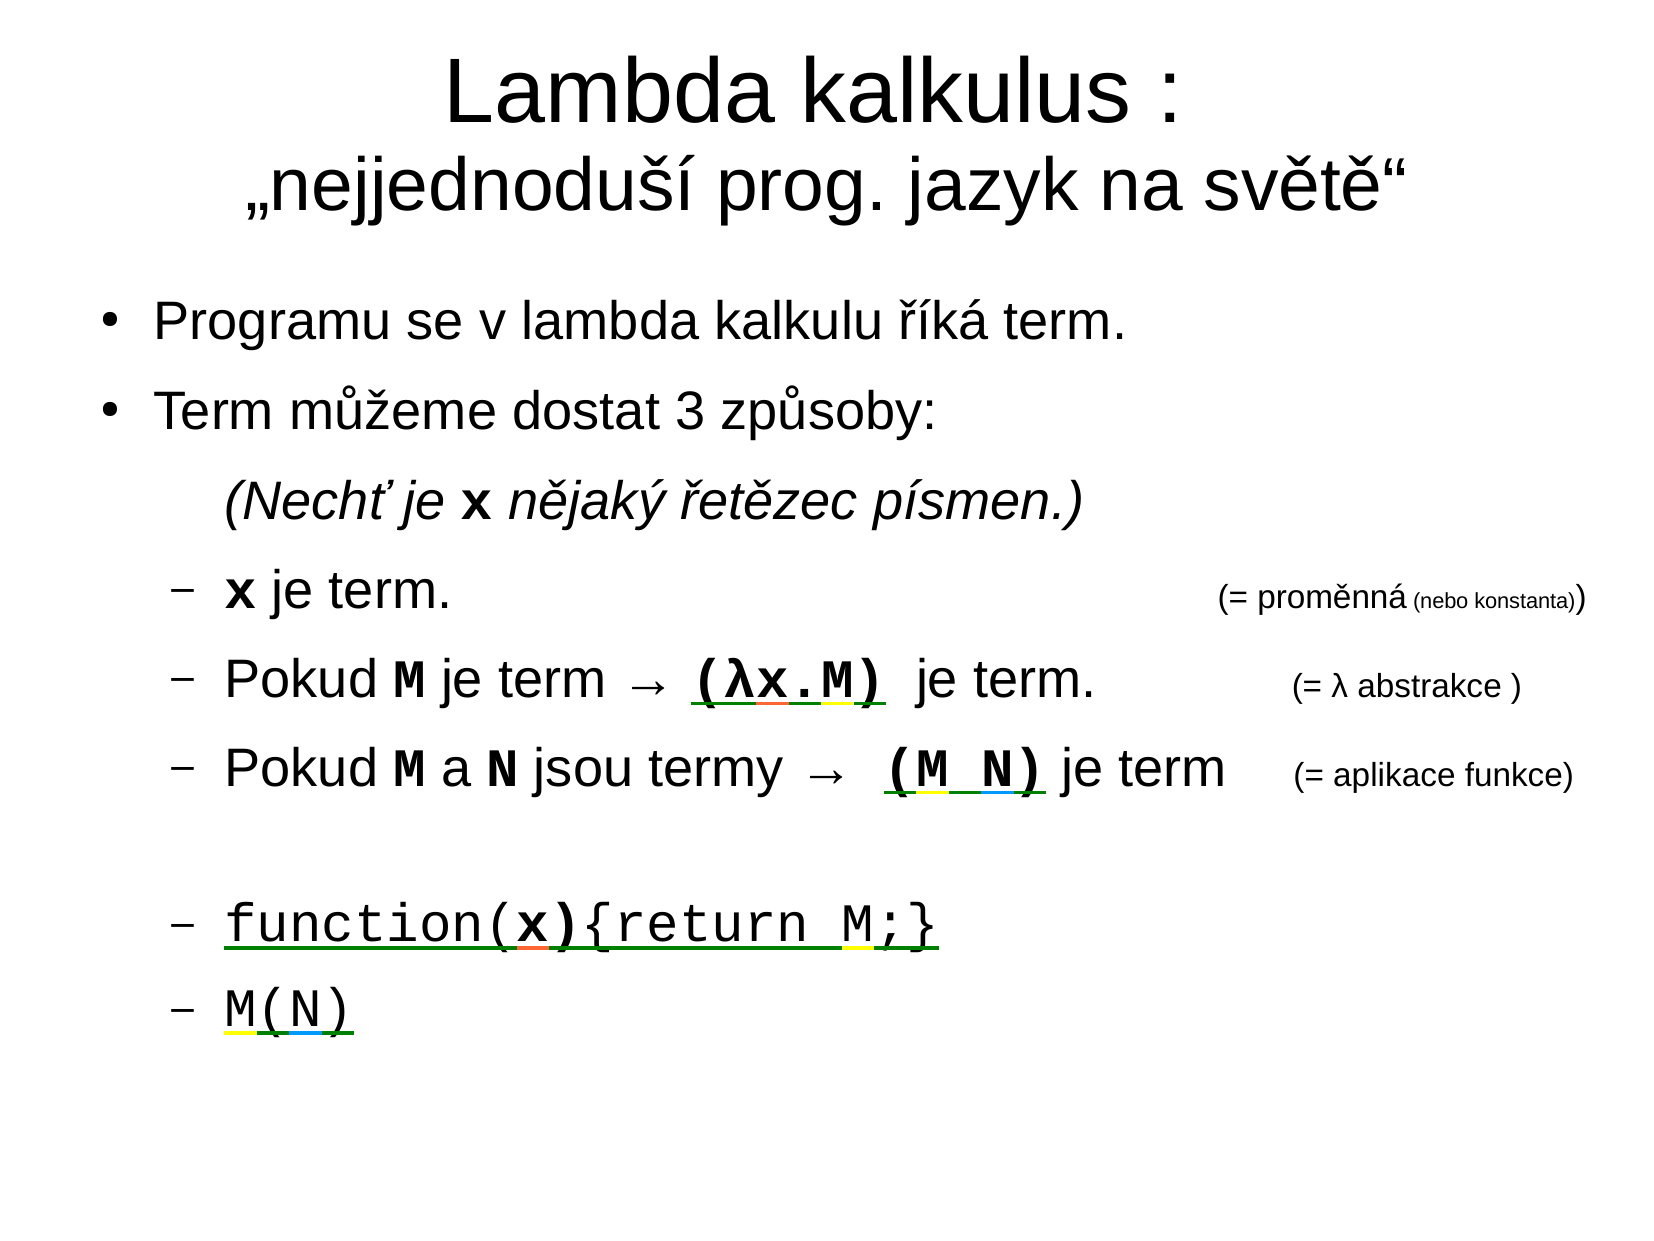

# Lambda kalkulus : „nejjednoduší prog. jazyk na světě“
Programu se v lambda kalkulu říká term.
Term můžeme dostat 3 způsoby:
(Nechť je x nějaký řetězec písmen.)
x je term. (= proměnná (nebo konstanta))
Pokud M je term → (λx.M) je term. (= λ abstrakce )
Pokud M a N jsou termy → (M N) je term (= aplikace funkce)
function(x){return M;}
M(N)